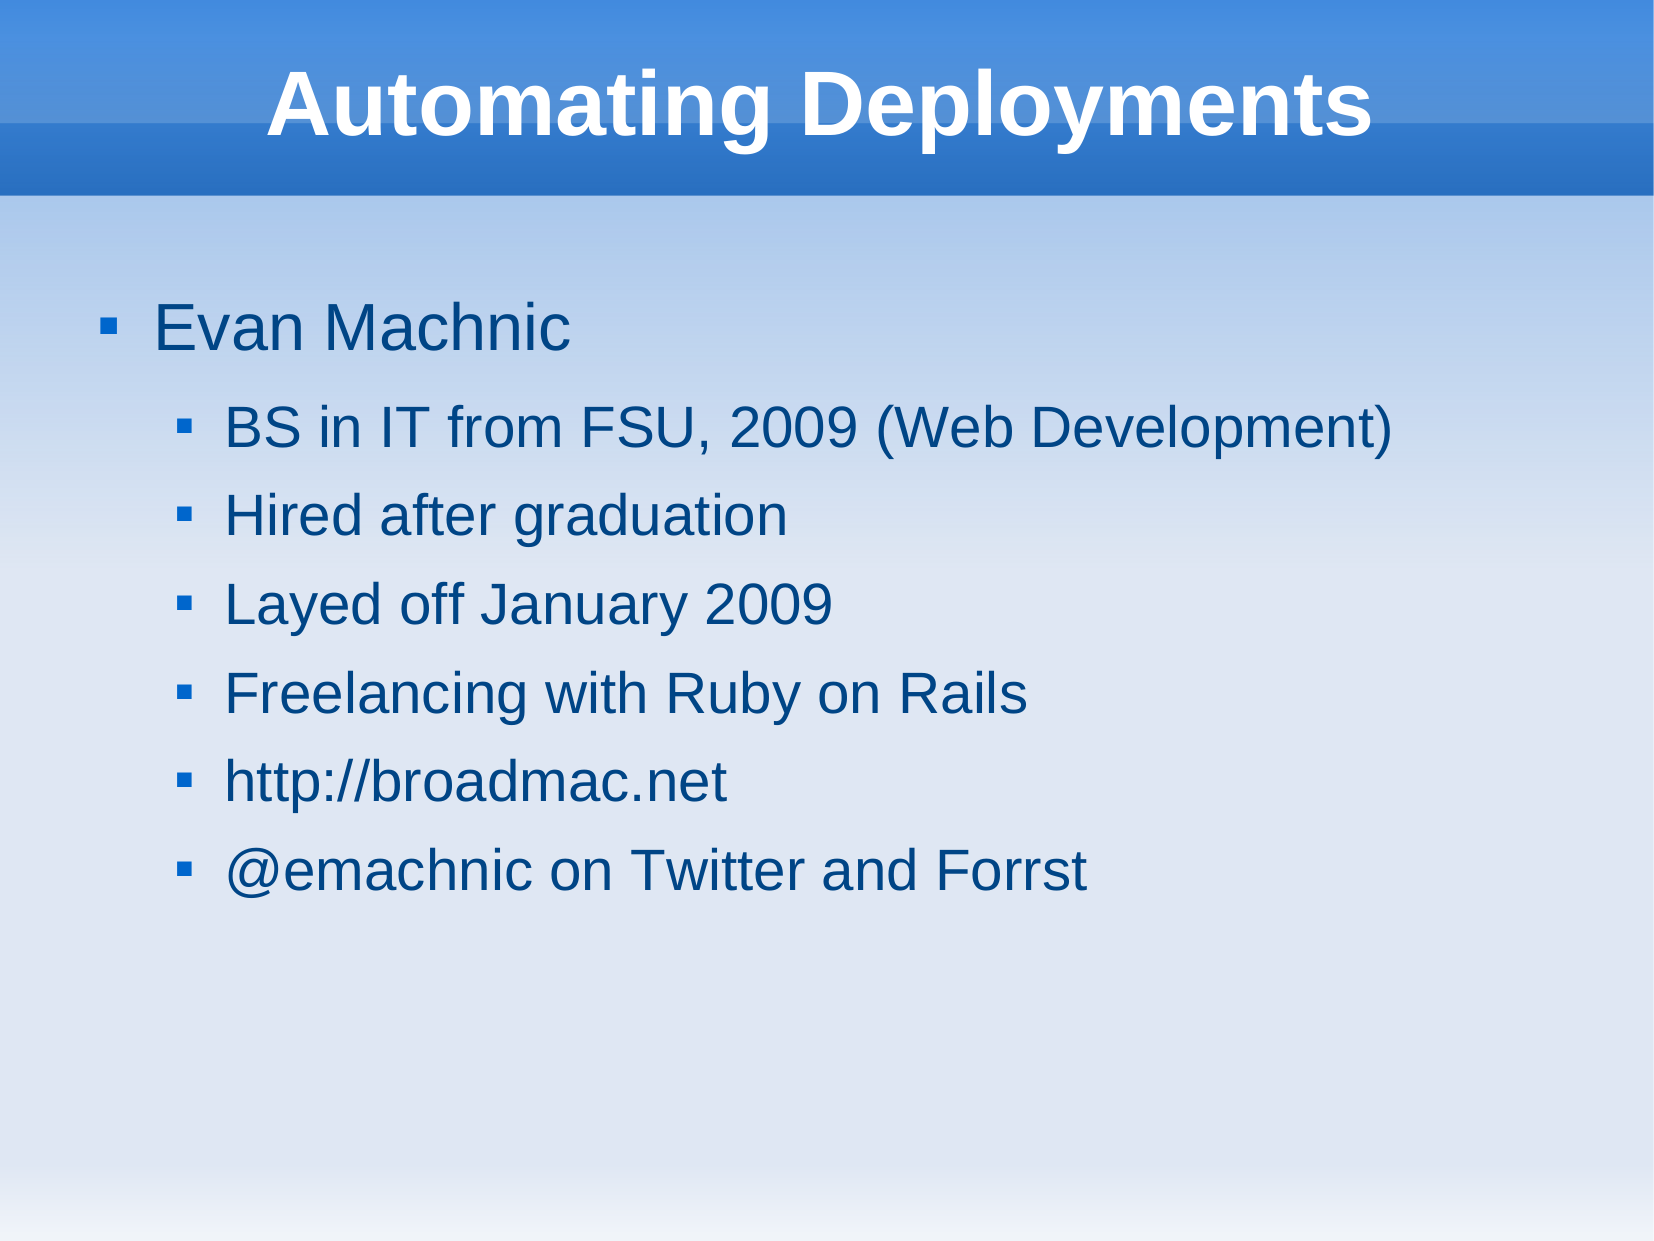

# Automating Deployments
Evan Machnic
BS in IT from FSU, 2009 (Web Development)
Hired after graduation
Layed off January 2009
Freelancing with Ruby on Rails
http://broadmac.net
@emachnic on Twitter and Forrst